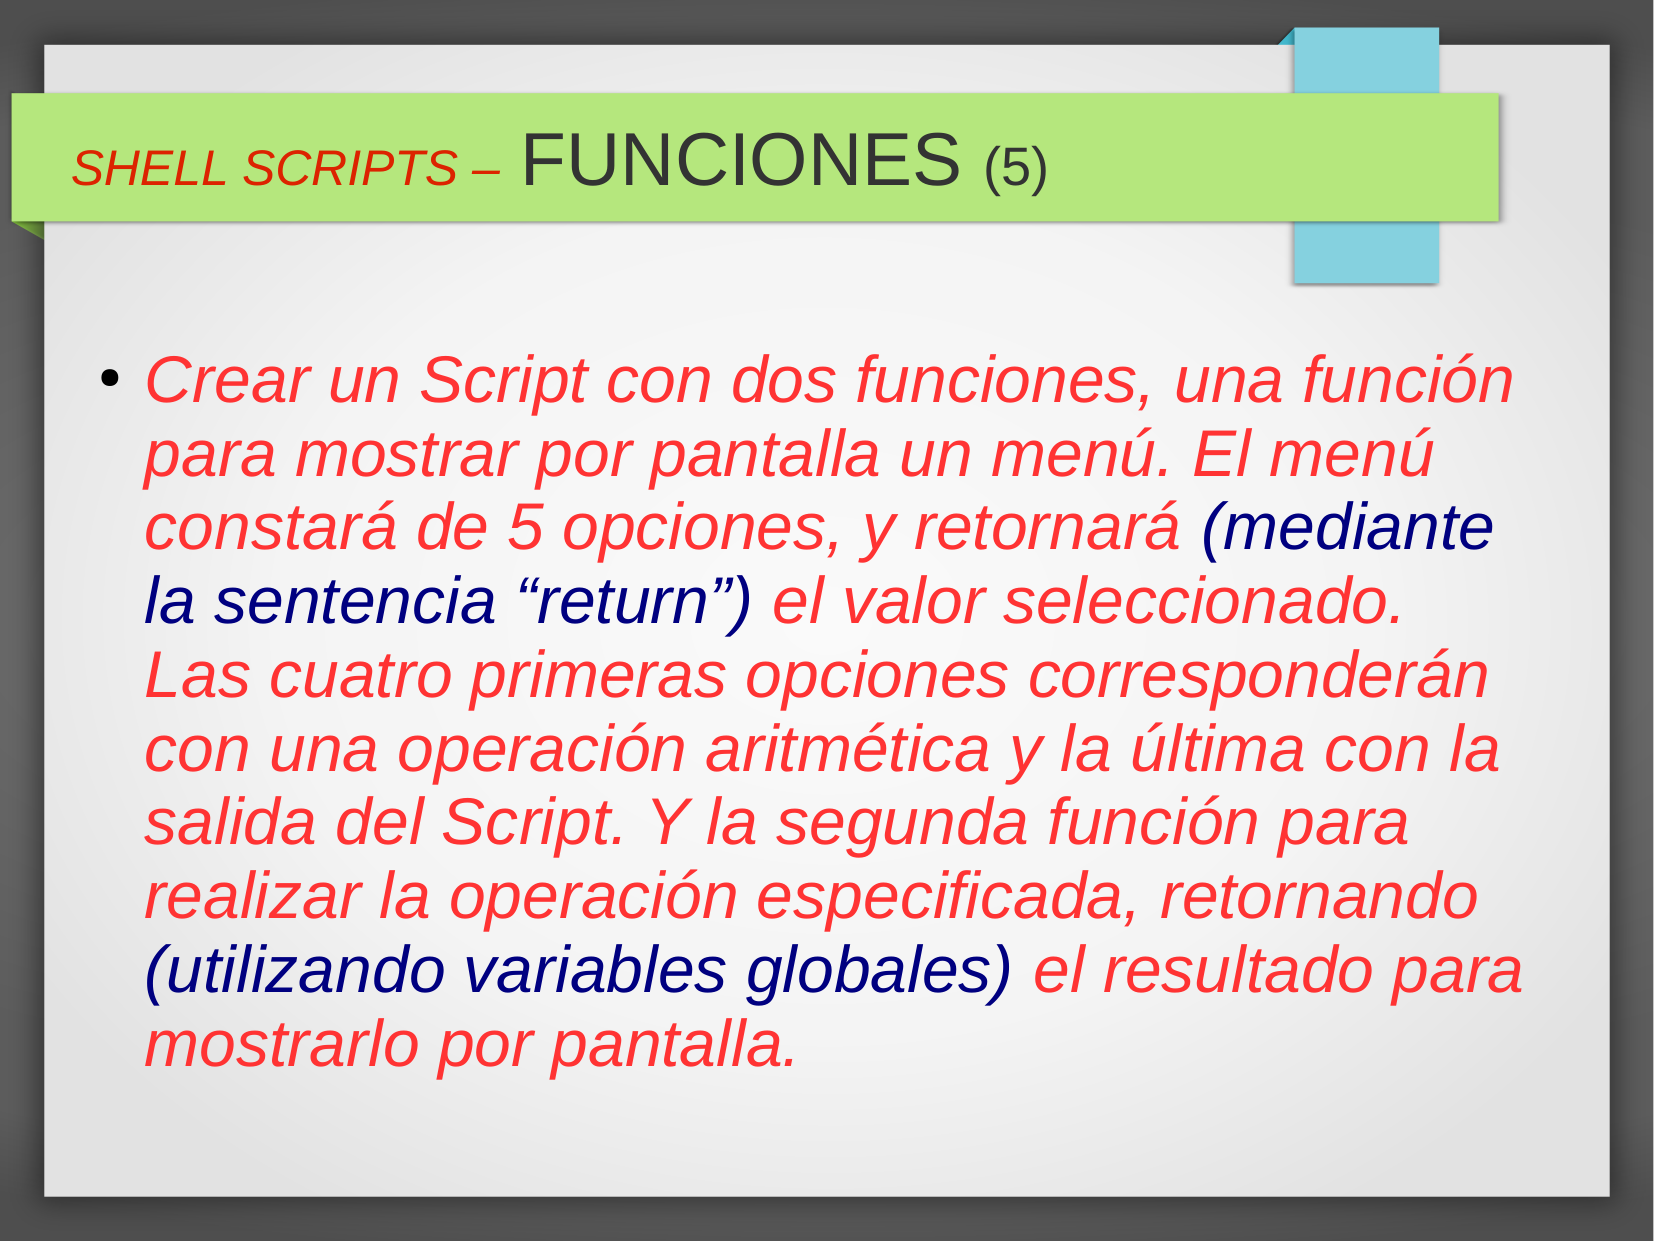

# SHELL SCRIPTS – FUNCIONES (5)
Crear un Script con dos funciones, una función para mostrar por pantalla un menú. El menú constará de 5 opciones, y retornará (mediante la sentencia “return”) el valor seleccionado. Las cuatro primeras opciones corresponderán con una operación aritmética y la última con la salida del Script. Y la segunda función para realizar la operación especificada, retornando (utilizando variables globales) el resultado para mostrarlo por pantalla.